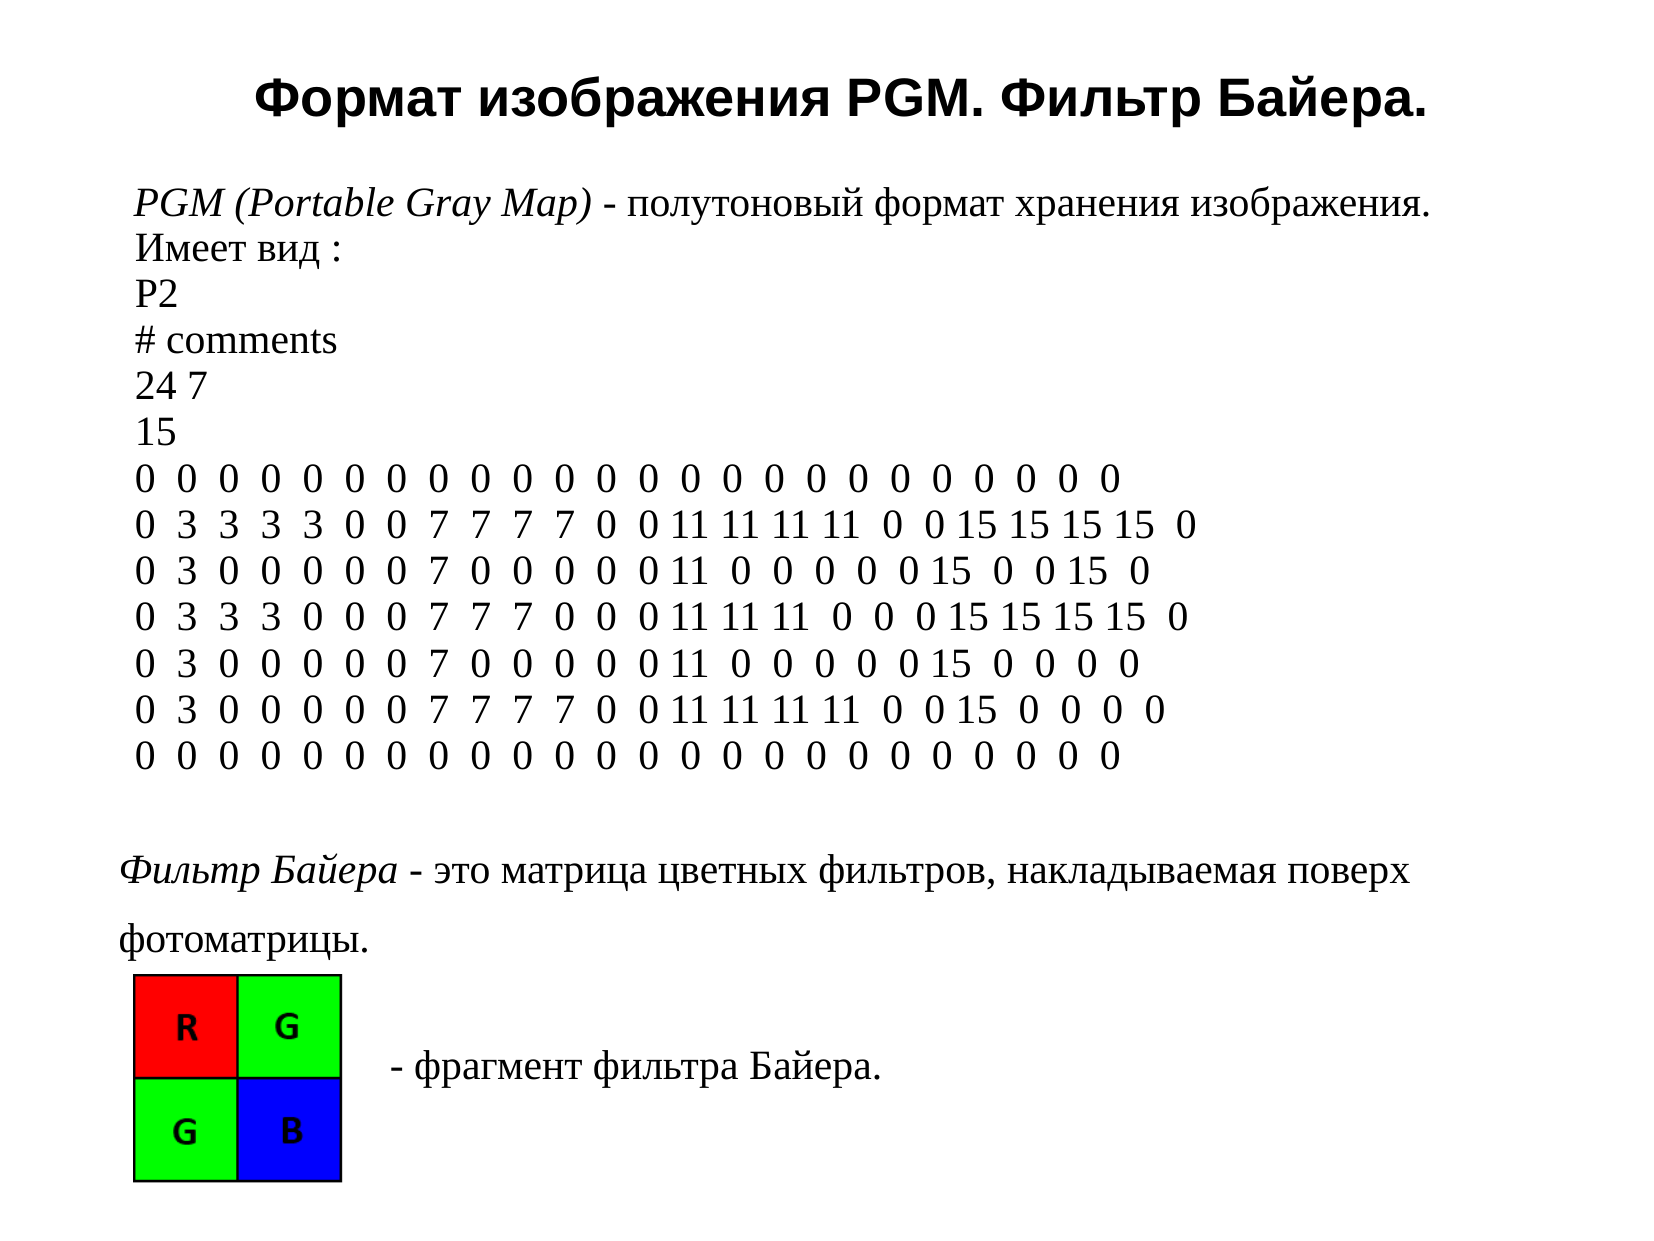

Формат изображения PGM. Фильтр Байера.
PGM (Portable Gray Map) - полутоновый формат хранения изображения.
Имеет вид :
P2
# comments
24 7
15
0 0 0 0 0 0 0 0 0 0 0 0 0 0 0 0 0 0 0 0 0 0 0 0
0 3 3 3 3 0 0 7 7 7 7 0 0 11 11 11 11 0 0 15 15 15 15 0
0 3 0 0 0 0 0 7 0 0 0 0 0 11 0 0 0 0 0 15 0 0 15 0
0 3 3 3 0 0 0 7 7 7 0 0 0 11 11 11 0 0 0 15 15 15 15 0
0 3 0 0 0 0 0 7 0 0 0 0 0 11 0 0 0 0 0 15 0 0 0 0
0 3 0 0 0 0 0 7 7 7 7 0 0 11 11 11 11 0 0 15 0 0 0 0
0 0 0 0 0 0 0 0 0 0 0 0 0 0 0 0 0 0 0 0 0 0 0 0
Фильтр Байера - это матрица цветных фильтров, накладываемая поверх
фотоматрицы.
- фрагмент фильтра Байера.